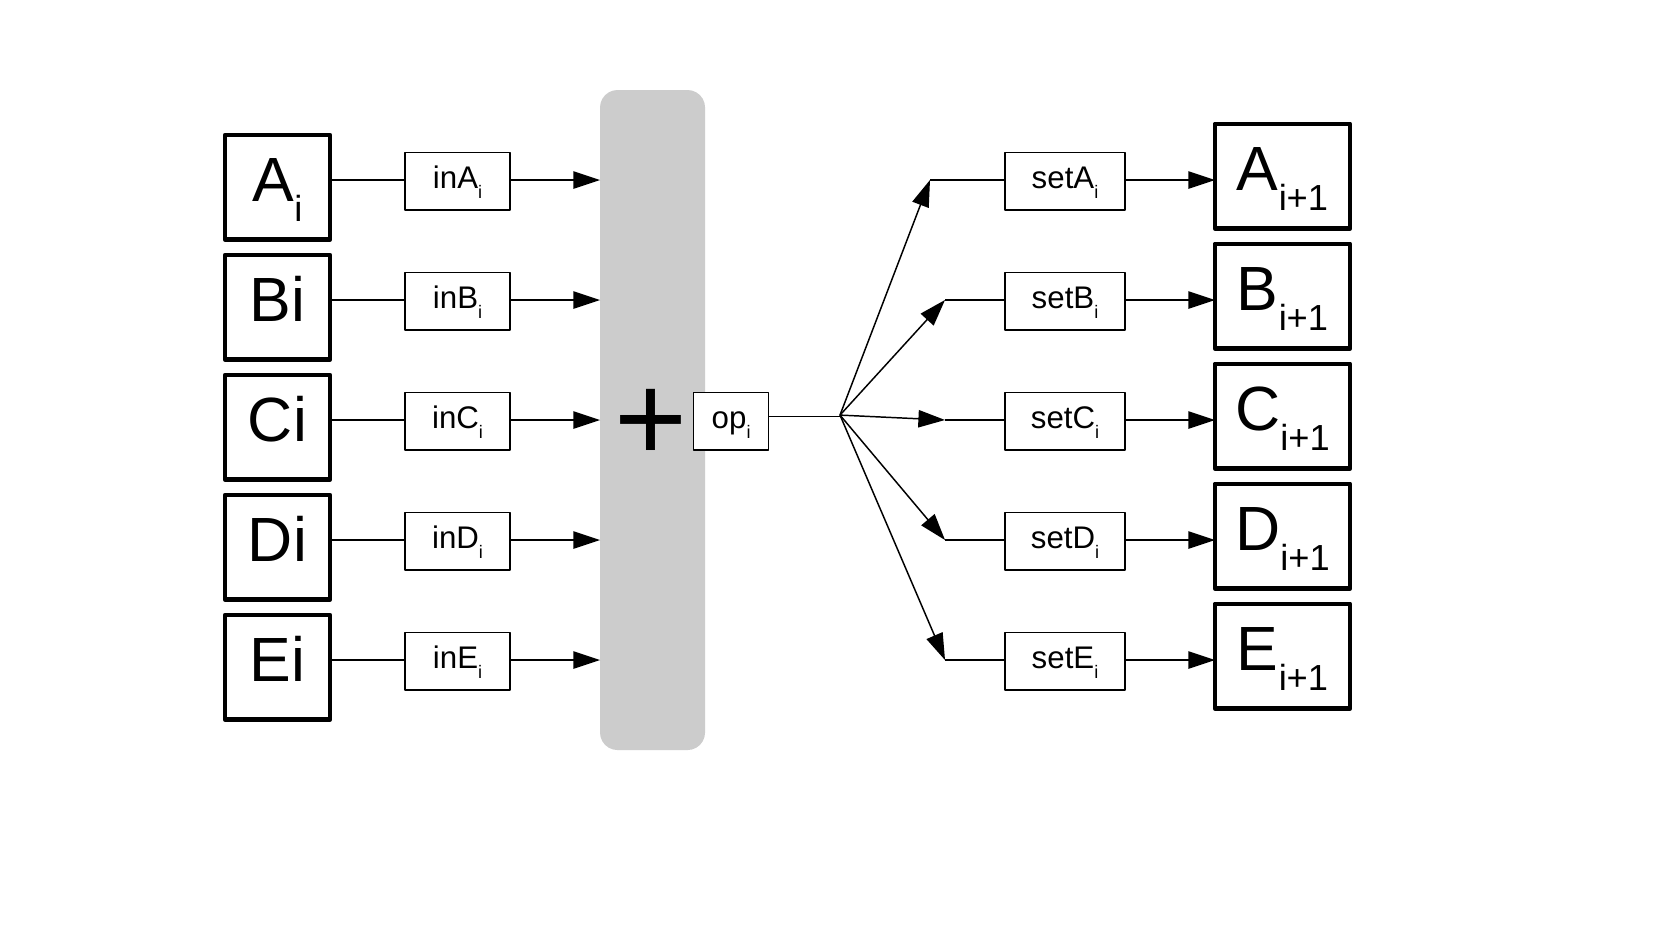

Ai+1
Ai
inAi
setAi
Bi+1
Bi
inBi
setBi
+
Ci+1
Ci
inCi
opi
setCi
Di+1
Di
inDi
setDi
Ei+1
Ei
inEi
setEi